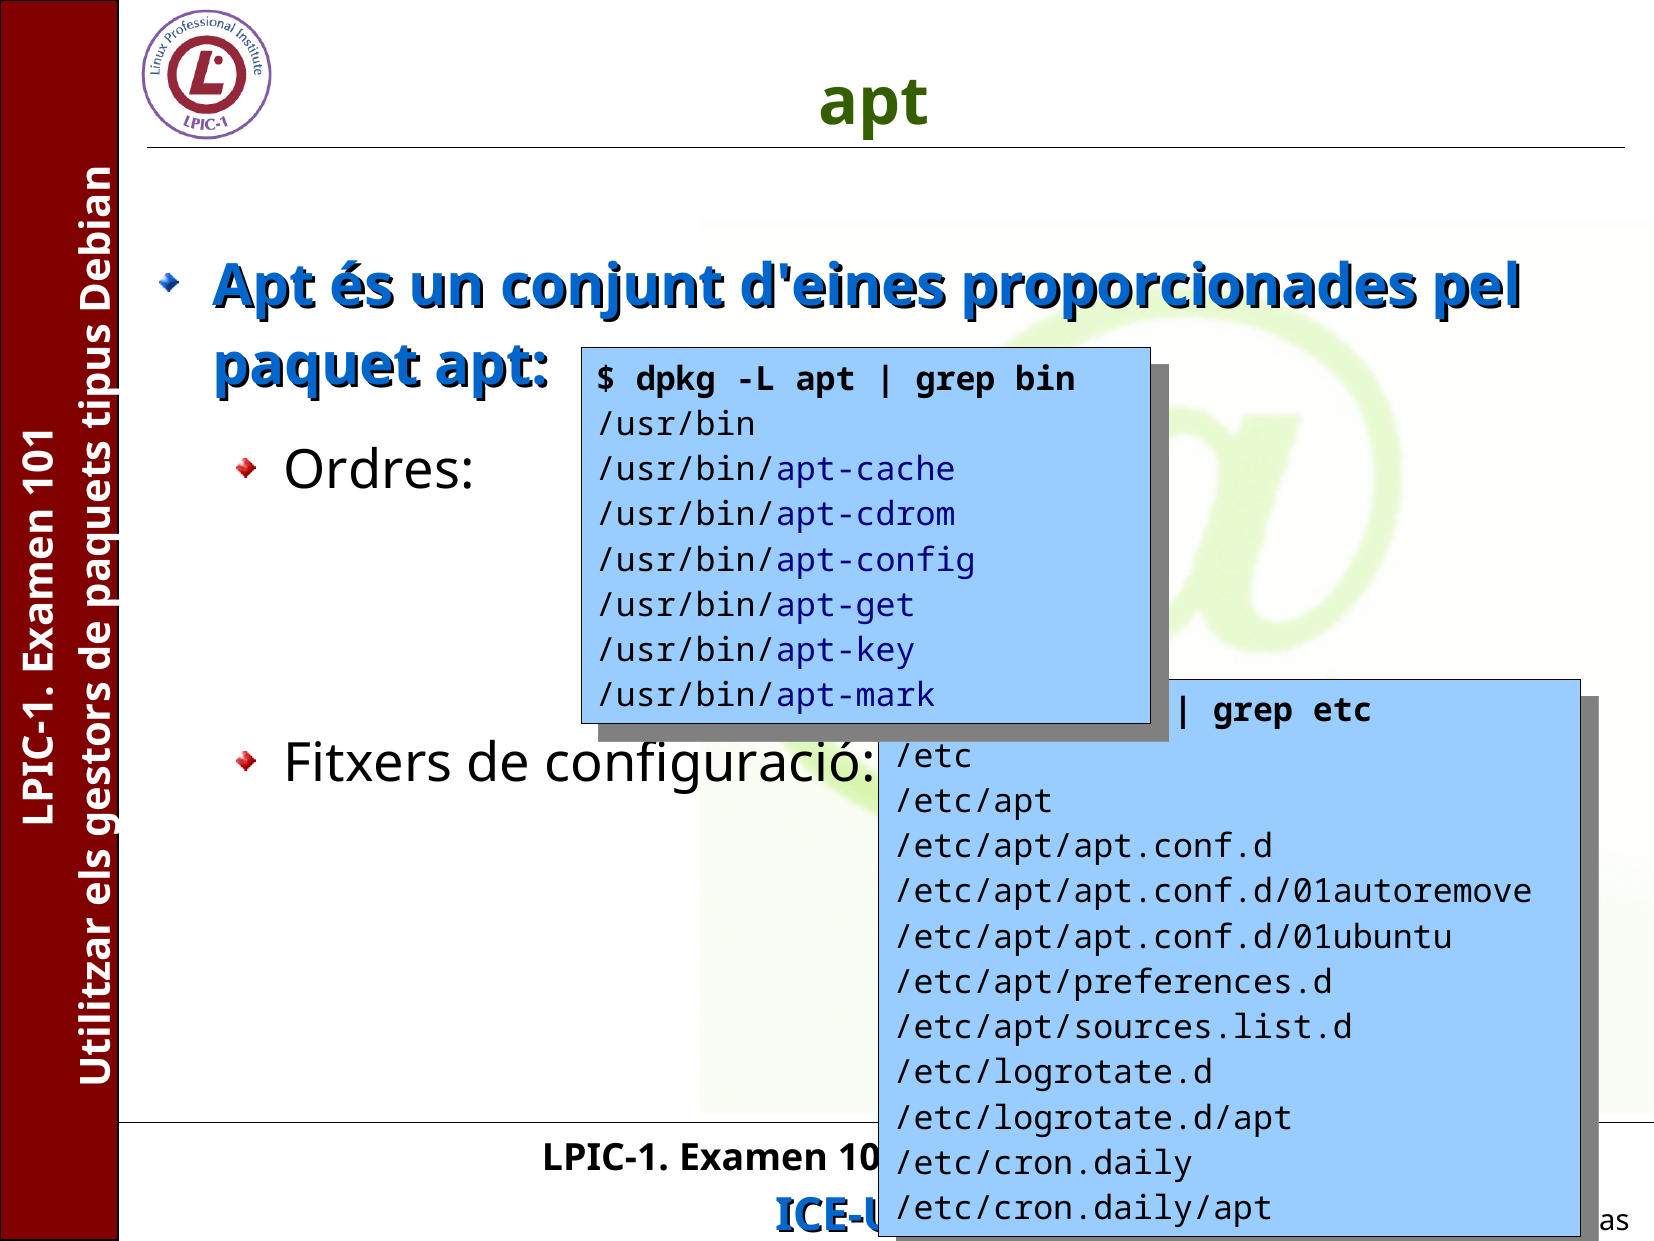

# apt
Apt és un conjunt d'eines proporcionades pel paquet apt:
Ordres:
Fitxers de configuració:
$ dpkg -L apt | grep bin
/usr/bin
/usr/bin/apt-cache
/usr/bin/apt-cdrom
/usr/bin/apt-config
/usr/bin/apt-get
/usr/bin/apt-key
/usr/bin/apt-mark
$ dpkg -L apt | grep etc
/etc
/etc/apt
/etc/apt/apt.conf.d
/etc/apt/apt.conf.d/01autoremove
/etc/apt/apt.conf.d/01ubuntu
/etc/apt/preferences.d
/etc/apt/sources.list.d
/etc/logrotate.d
/etc/logrotate.d/apt
/etc/cron.daily
/etc/cron.daily/apt